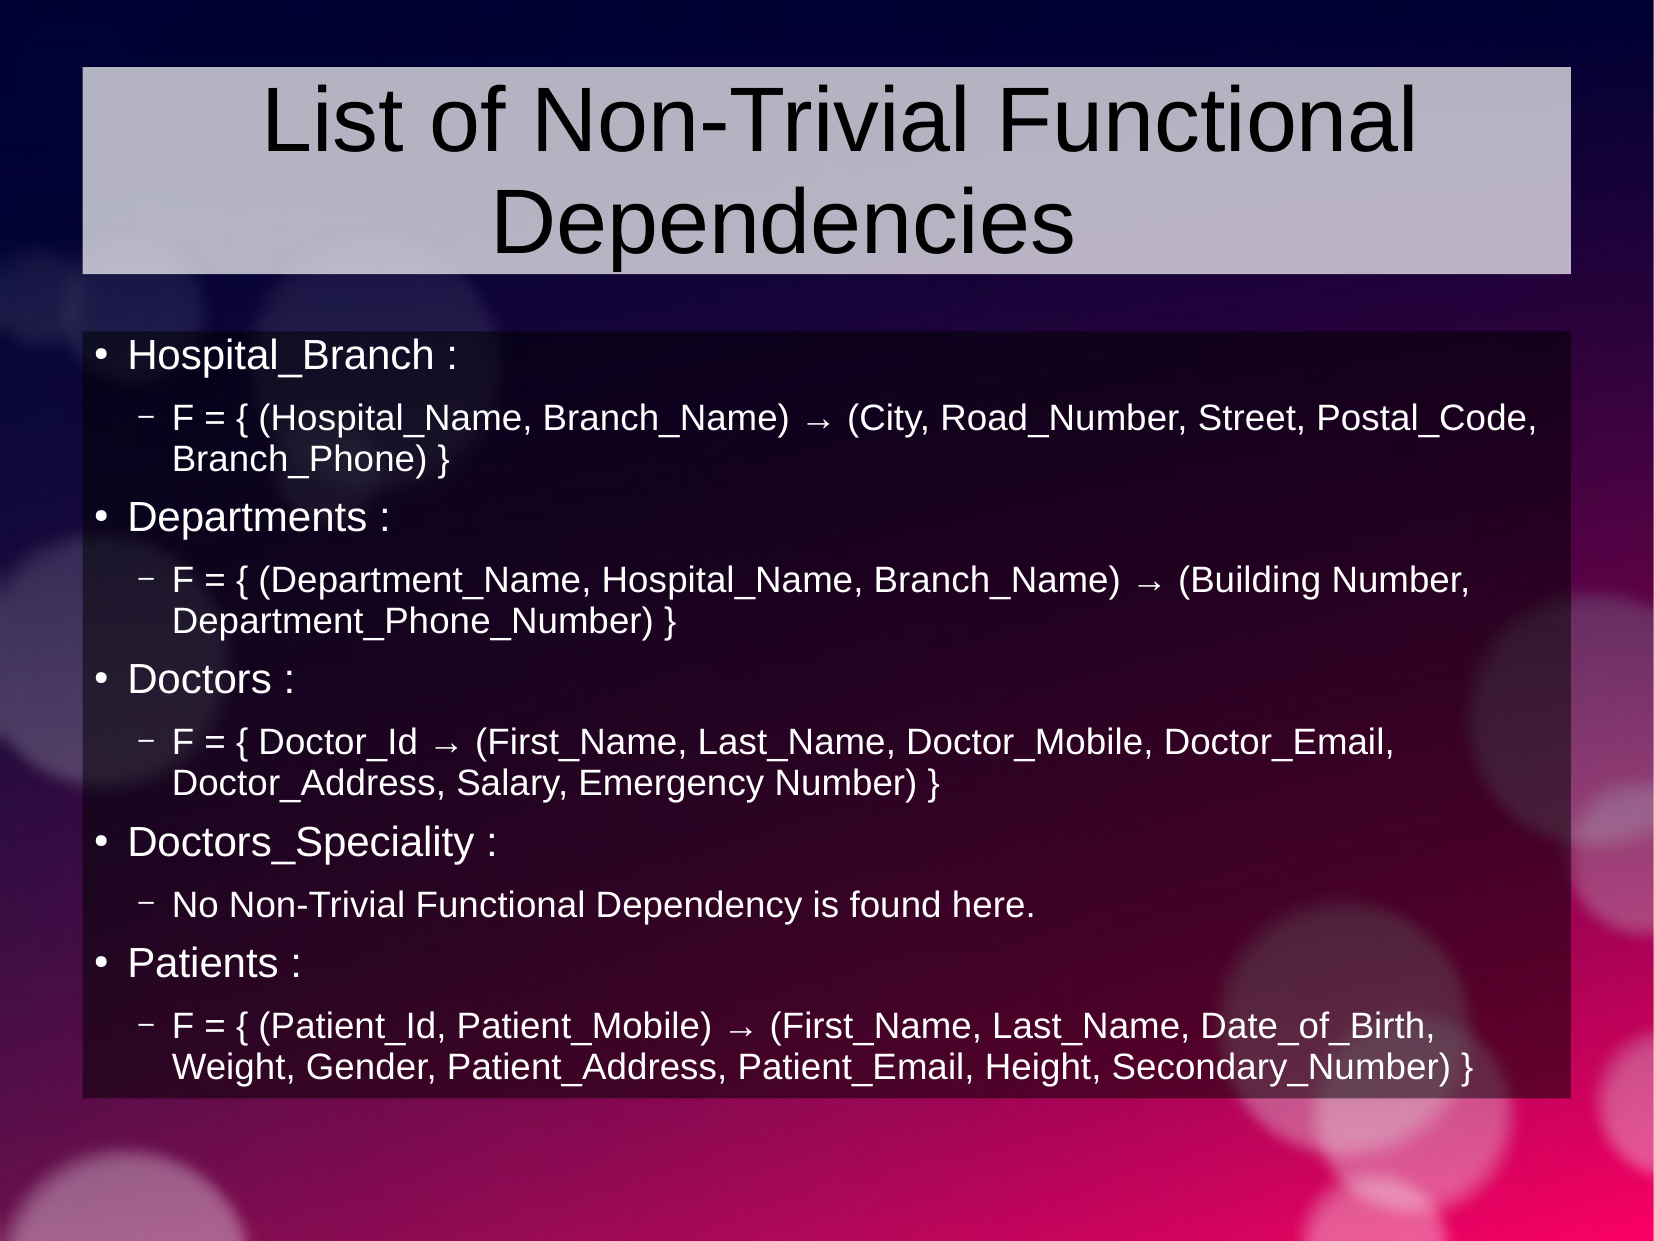

# List of Non-Trivial Functional Dependencies
Hospital_Branch :
F = { (Hospital_Name, Branch_Name) → (City, Road_Number, Street, Postal_Code, Branch_Phone) }
Departments :
F = { (Department_Name, Hospital_Name, Branch_Name) → (Building Number, Department_Phone_Number) }
Doctors :
F = { Doctor_Id → (First_Name, Last_Name, Doctor_Mobile, Doctor_Email, Doctor_Address, Salary, Emergency Number) }
Doctors_Speciality :
No Non-Trivial Functional Dependency is found here.
Patients :
F = { (Patient_Id, Patient_Mobile) → (First_Name, Last_Name, Date_of_Birth, Weight, Gender, Patient_Address, Patient_Email, Height, Secondary_Number) }